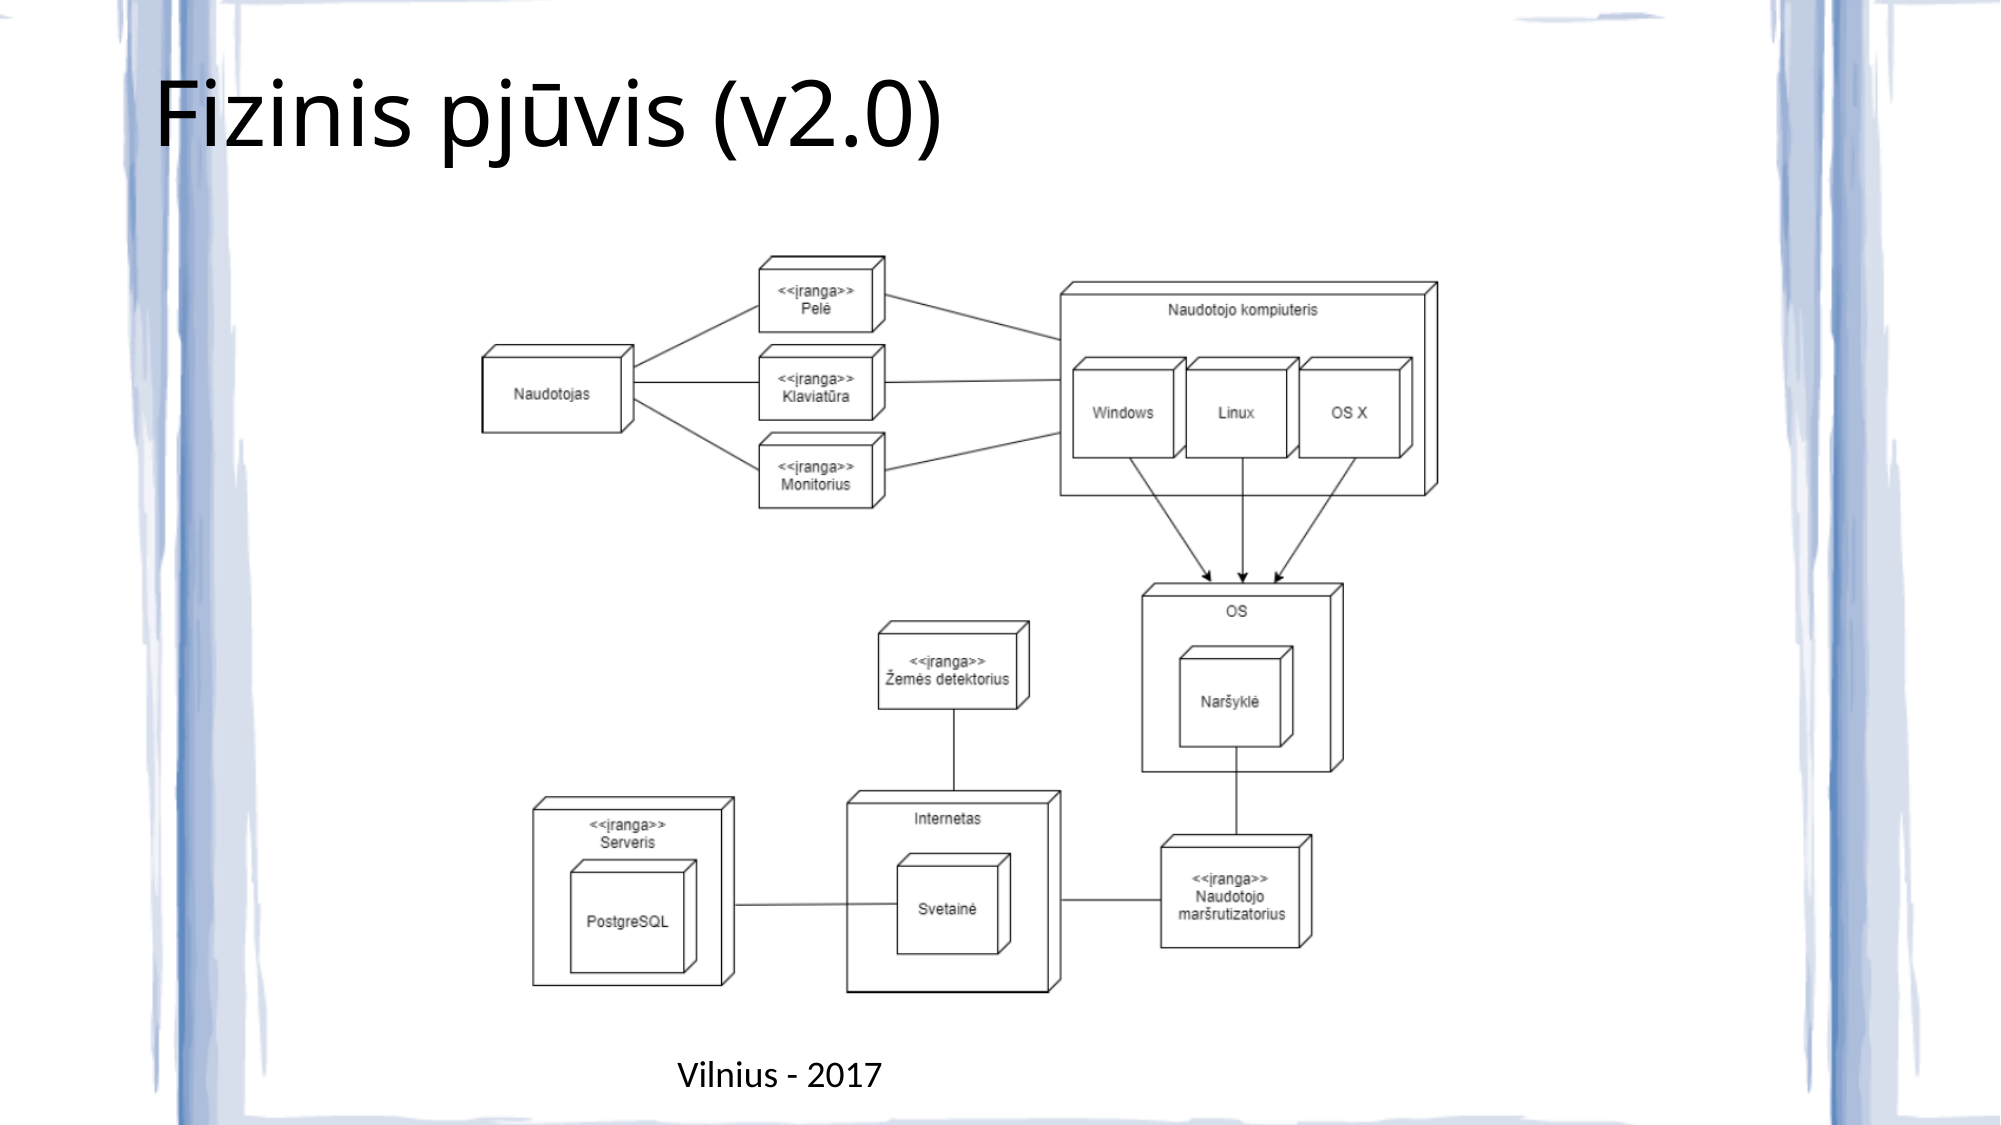

# Fizinis pjūvis (v2.0)
Vilnius - 2017